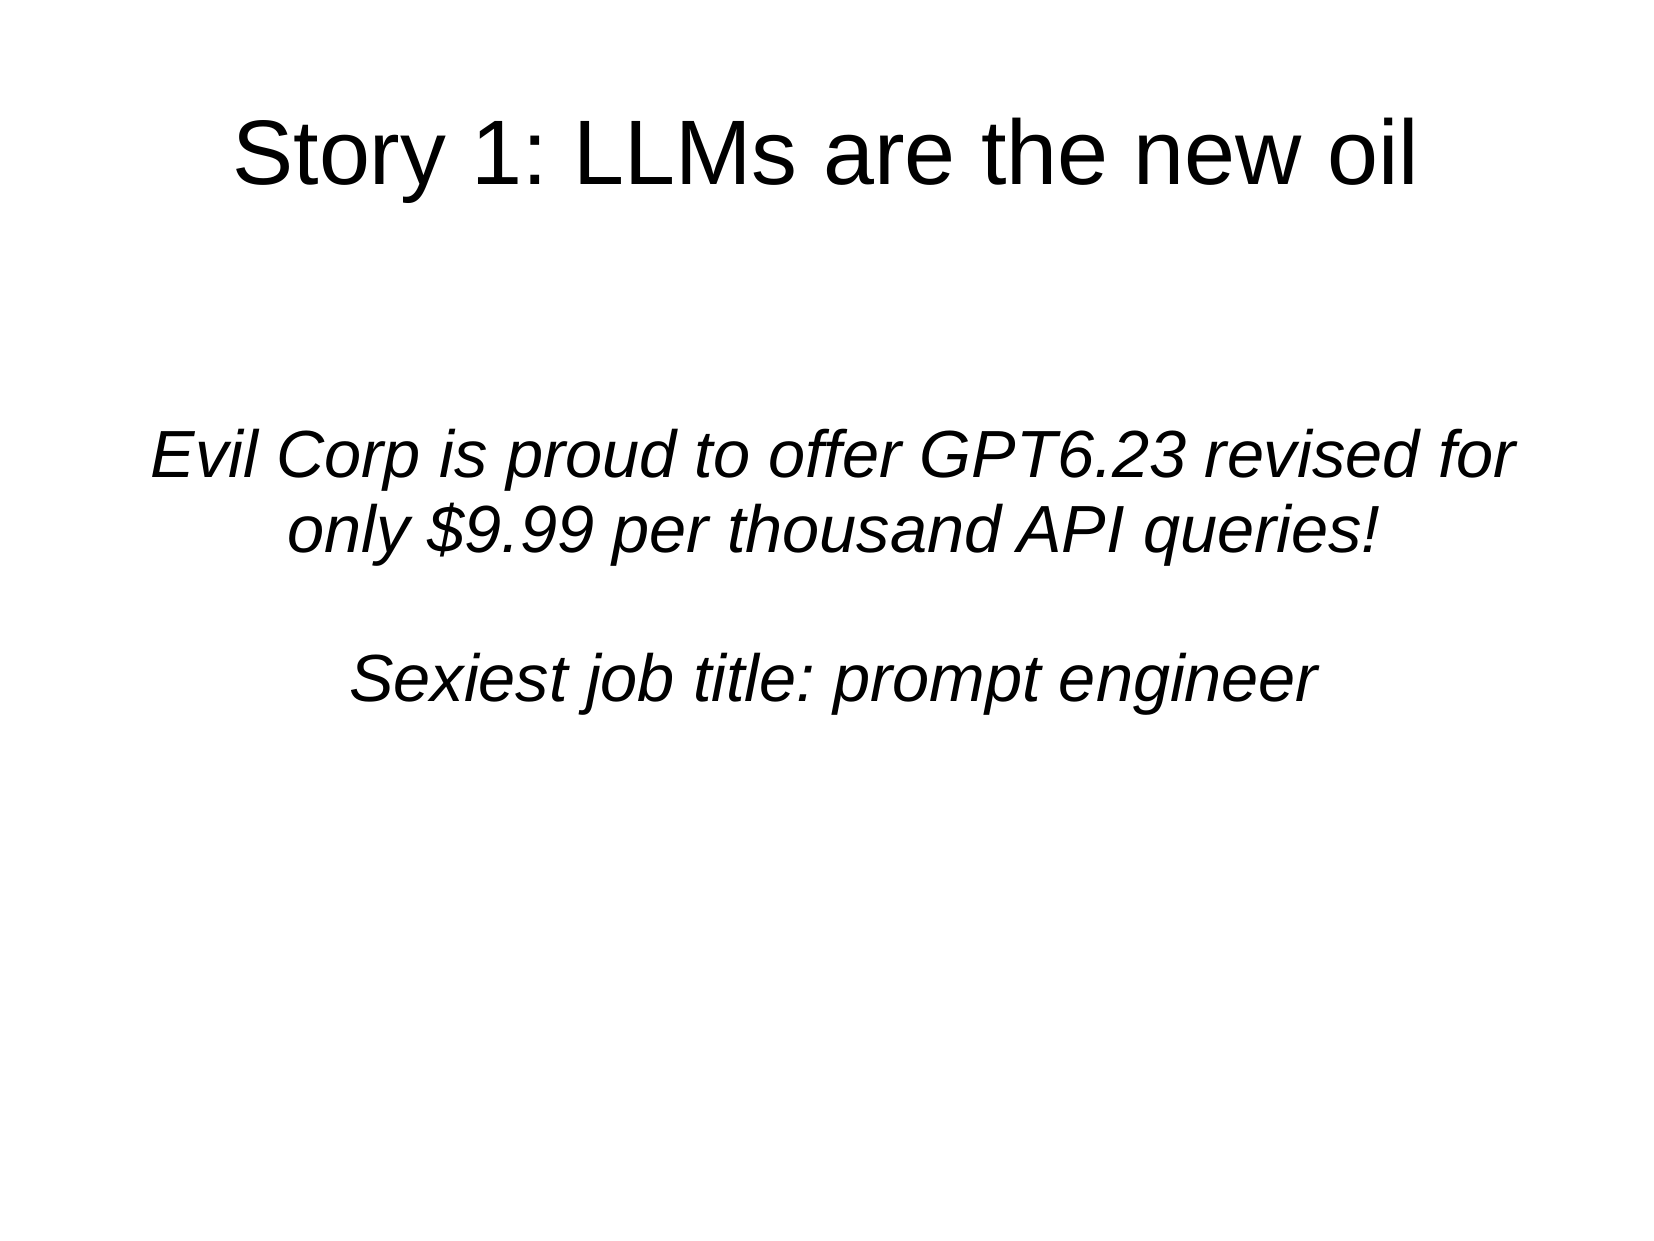

# Story 1: LLMs are the new oil
Evil Corp is proud to offer GPT6.23 revised for only $9.99 per thousand API queries!
Sexiest job title: prompt engineer